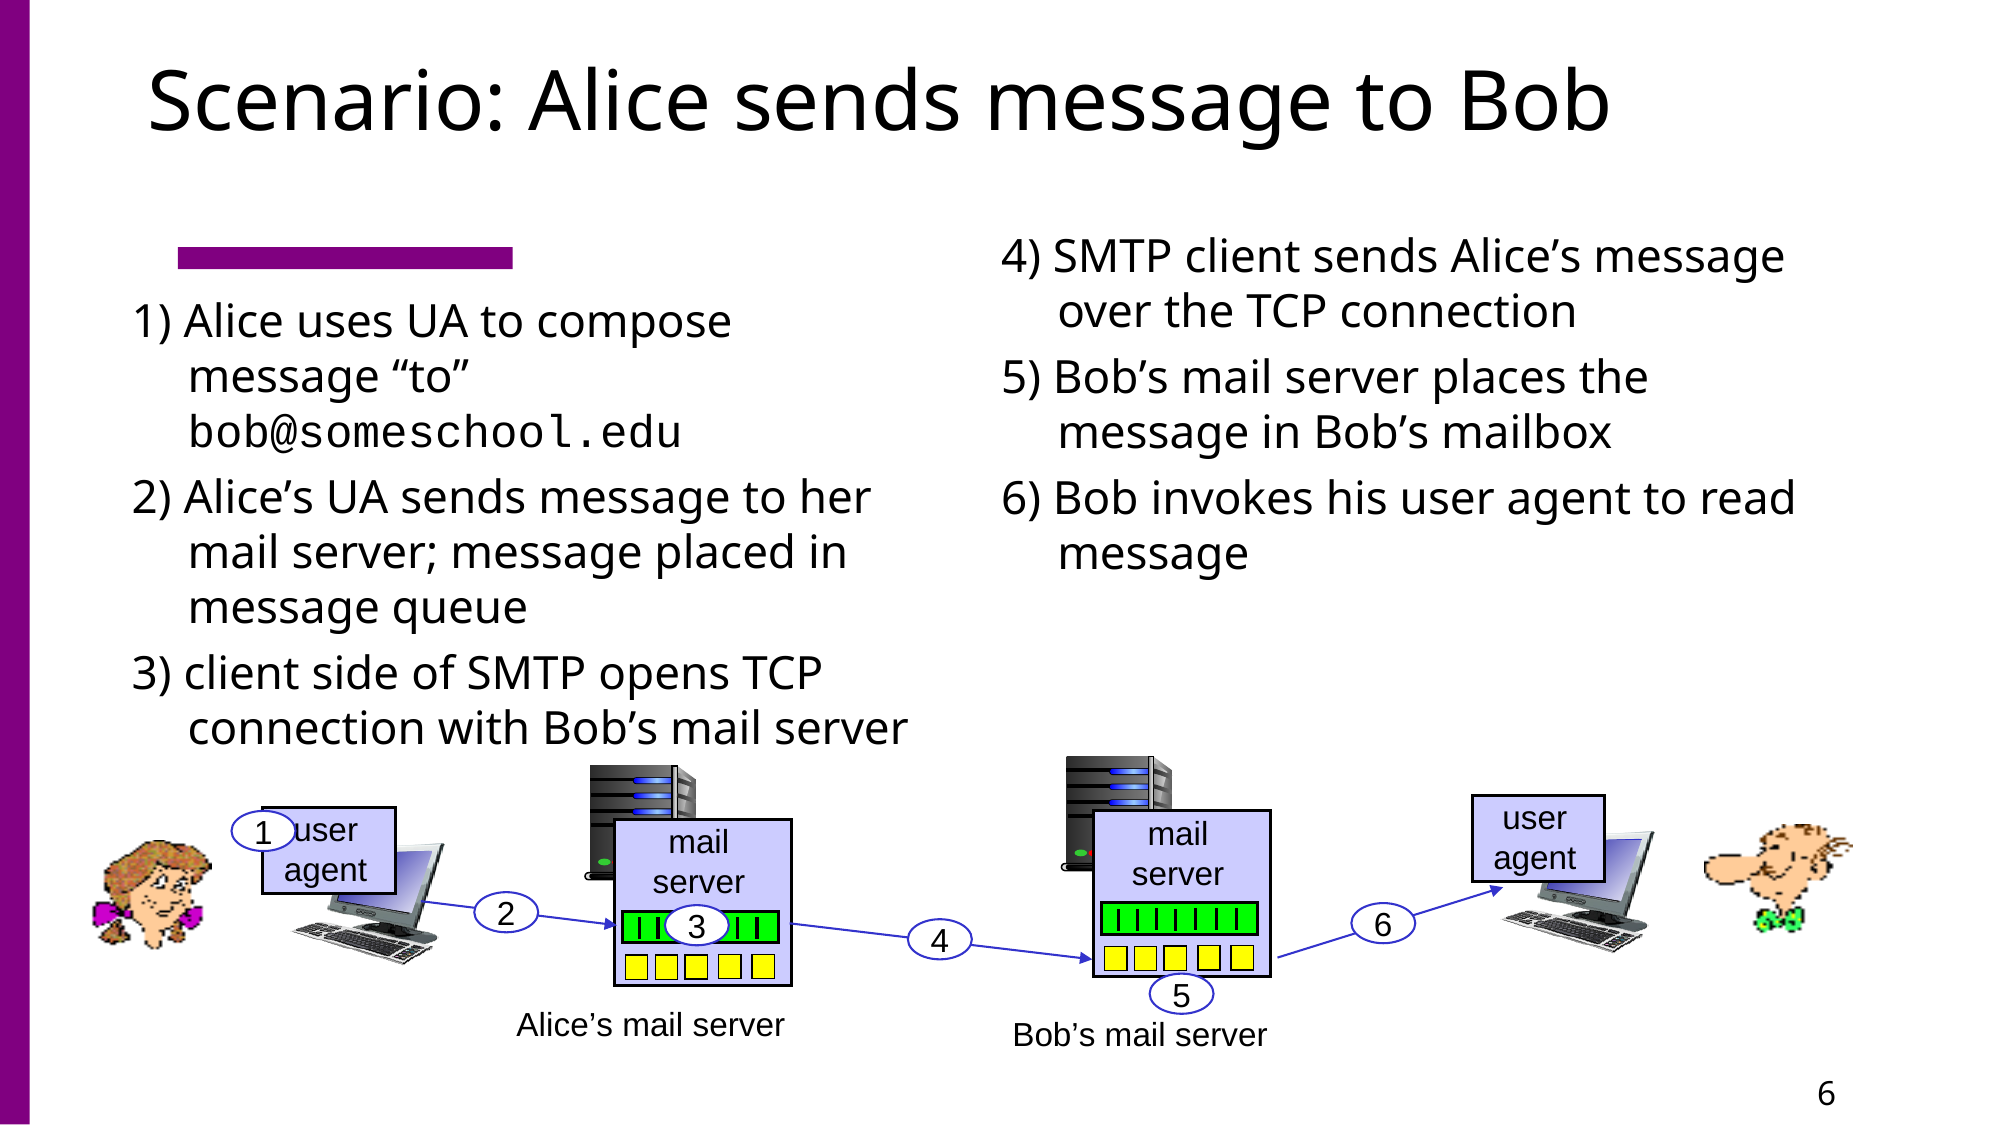

# Scenario: Alice sends message to Bob
4) SMTP client sends Alice’s message over the TCP connection
5) Bob’s mail server places the message in Bob’s mailbox
6) Bob invokes his user agent to read message
1) Alice uses UA to compose message “to” bob@someschool.edu
2) Alice’s UA sends message to her mail server; message placed in message queue
3) client side of SMTP opens TCP connection with Bob’s mail server
user
agent
user
agent
mail
server
1
mail
server
2
6
3
4
5
Alice’s mail server
Bob’s mail server